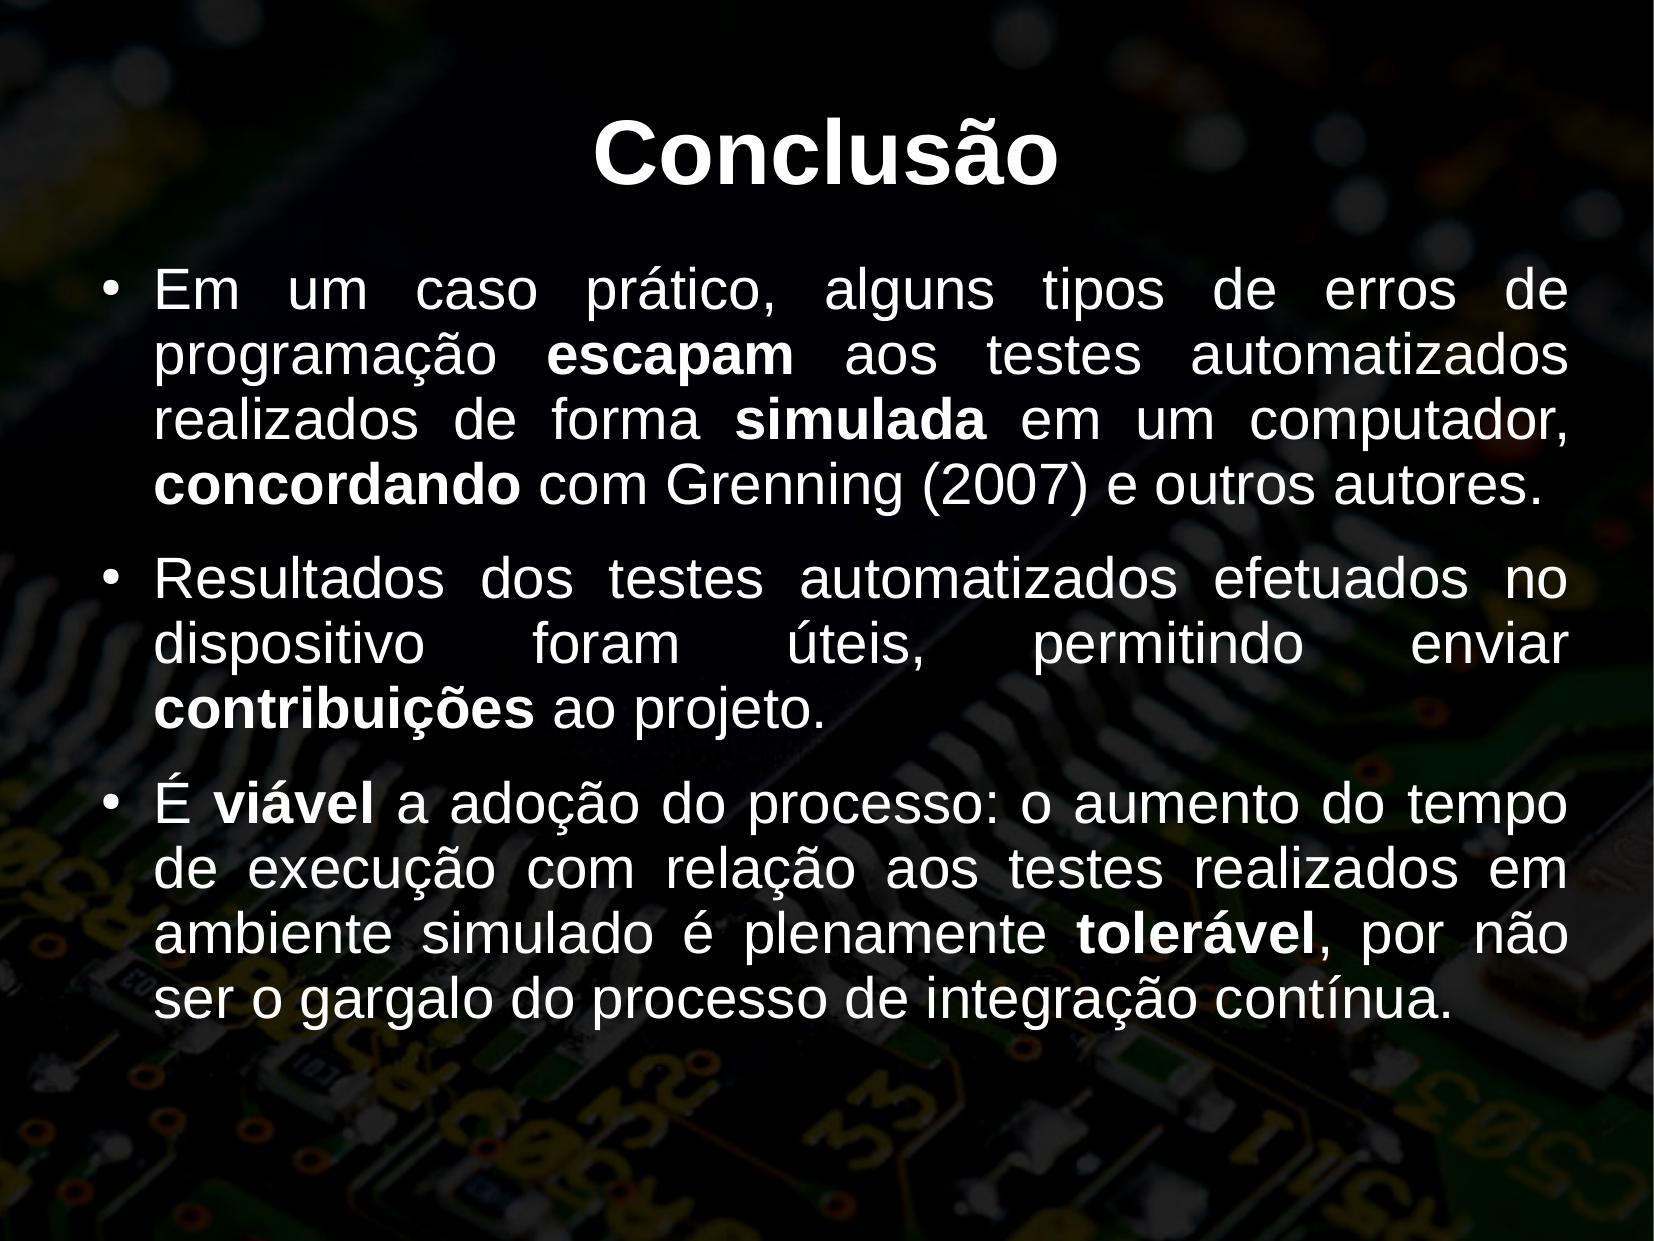

# Conclusão
Em um caso prático, alguns tipos de erros de programação escapam aos testes automatizados realizados de forma simulada em um computador, concordando com Grenning (2007) e outros autores.
Resultados dos testes automatizados efetuados no dispositivo foram úteis, permitindo enviar contribuições ao projeto.
É viável a adoção do processo: o aumento do tempo de execução com relação aos testes realizados em ambiente simulado é plenamente tolerável, por não ser o gargalo do processo de integração contínua.